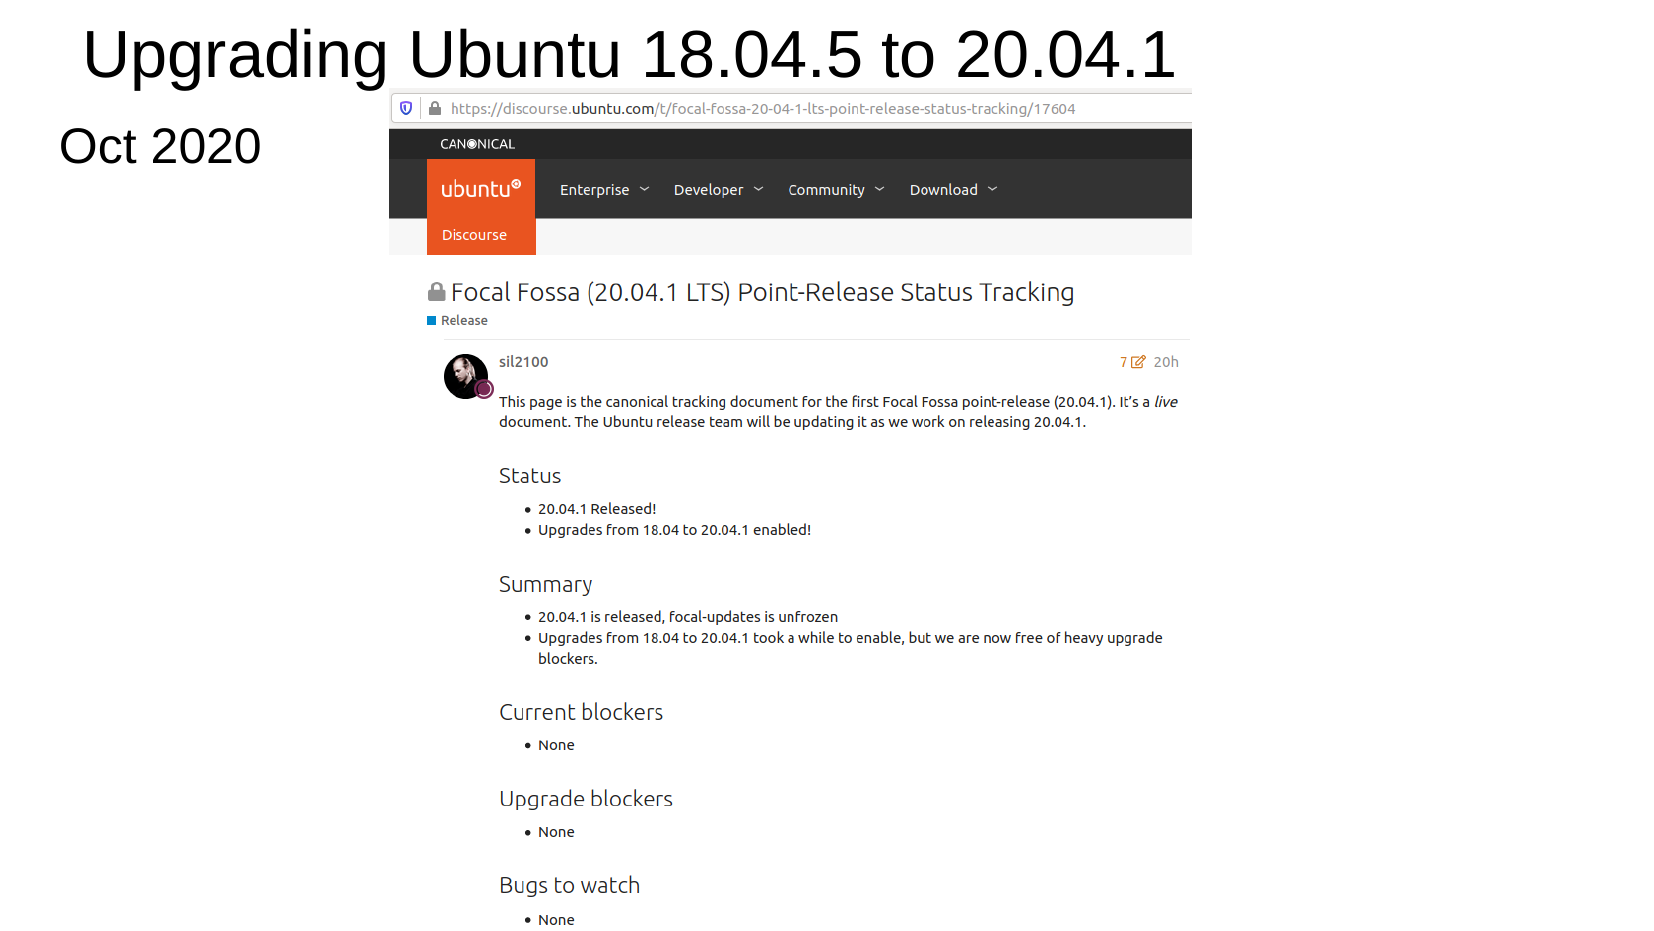

# Upgrading Ubuntu 18.04.5 to 20.04.1
Oct 2020